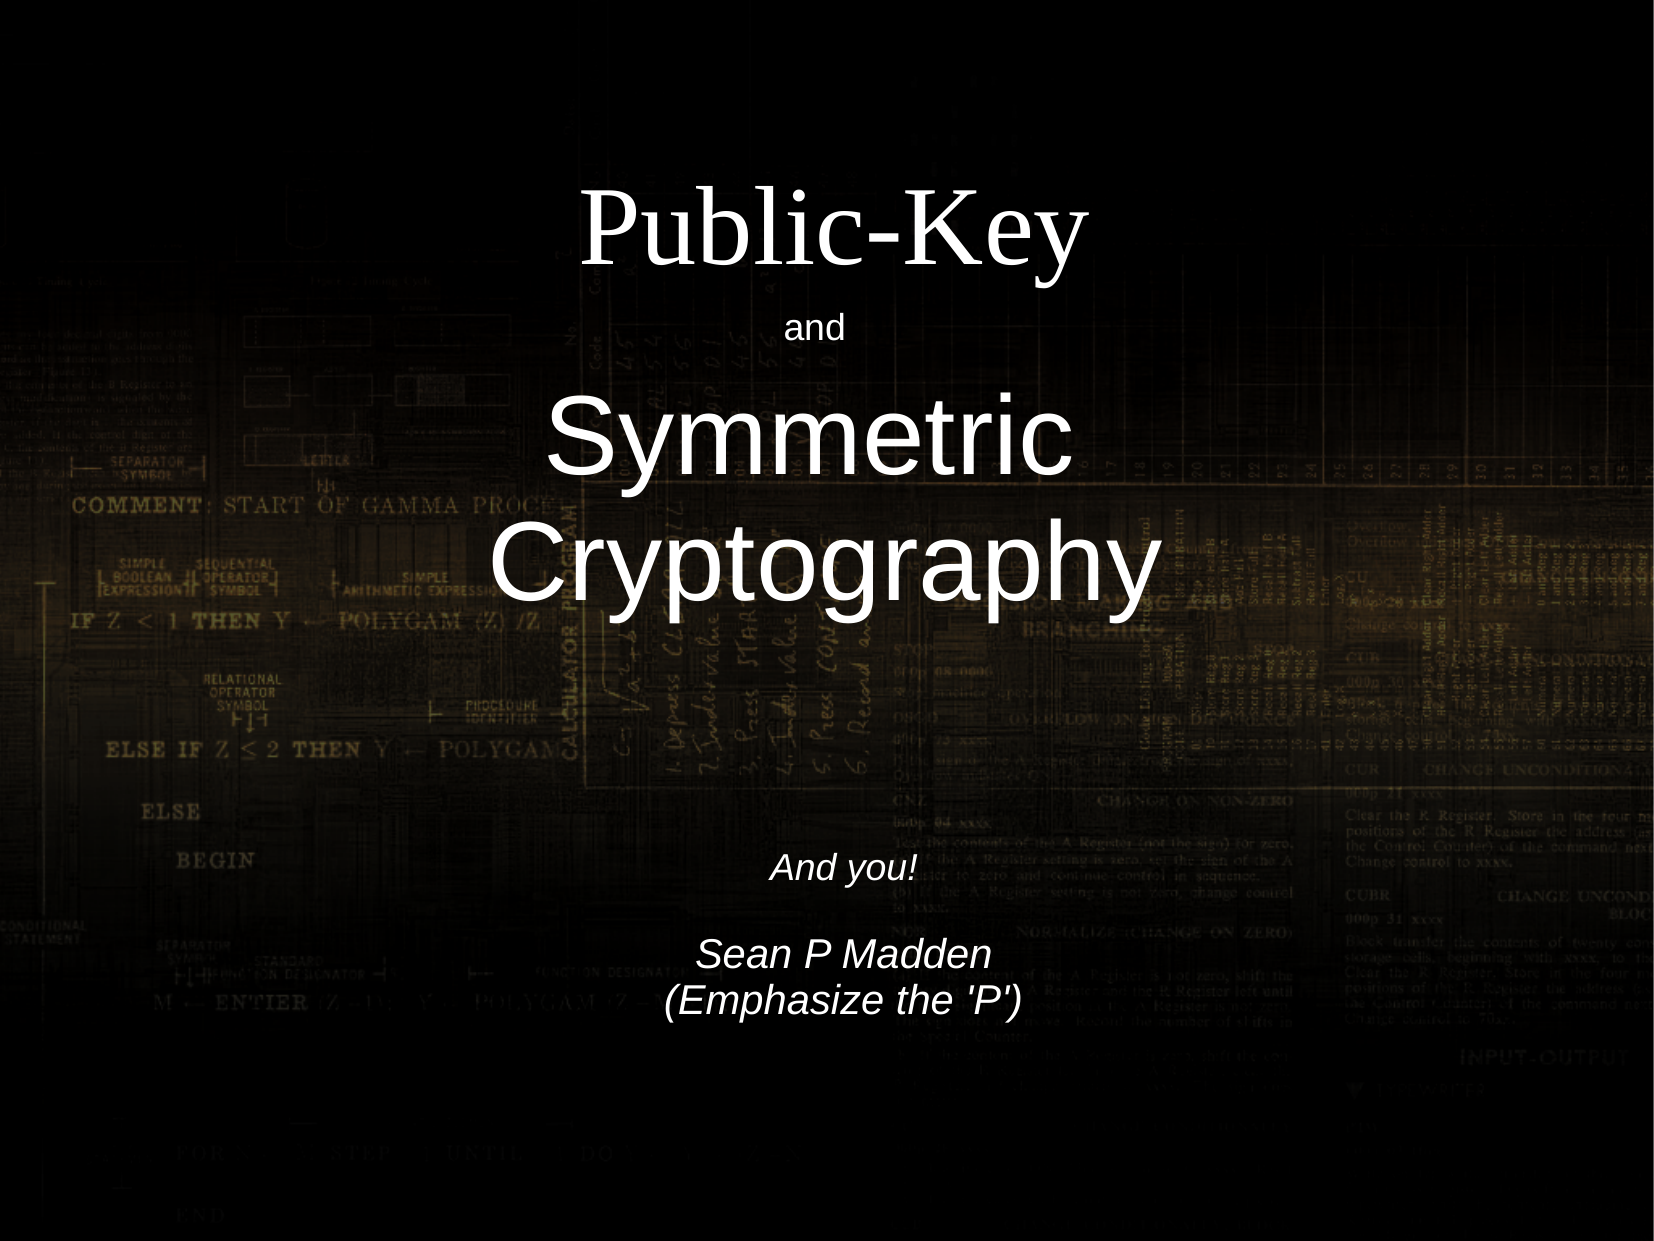

# Public-Key
and
Symmetric
Cryptography
And you!
Sean P Madden
(Emphasize the 'P')